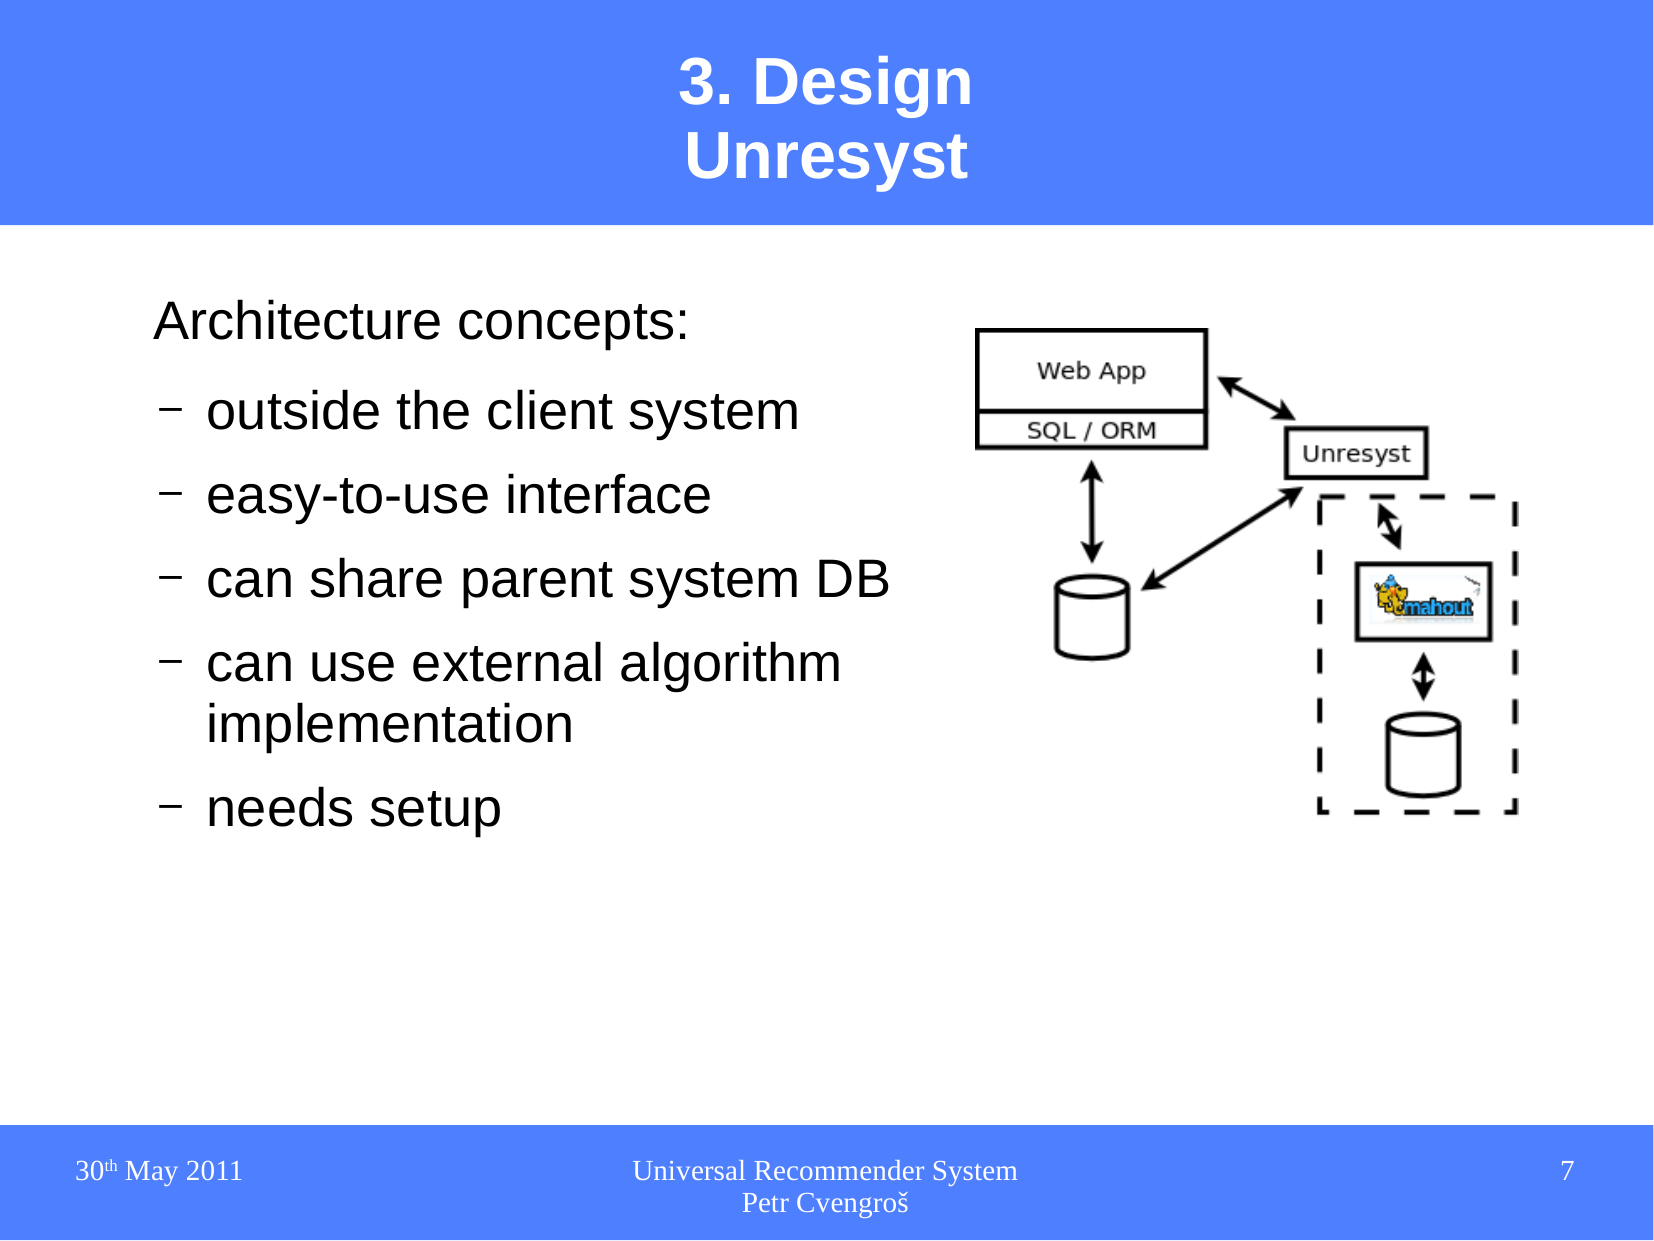

# 3. Design Unresyst
Architecture concepts:
outside the client system
easy-to-use interface
can share parent system DB
can use external algorithm
implementation
needs setup
7